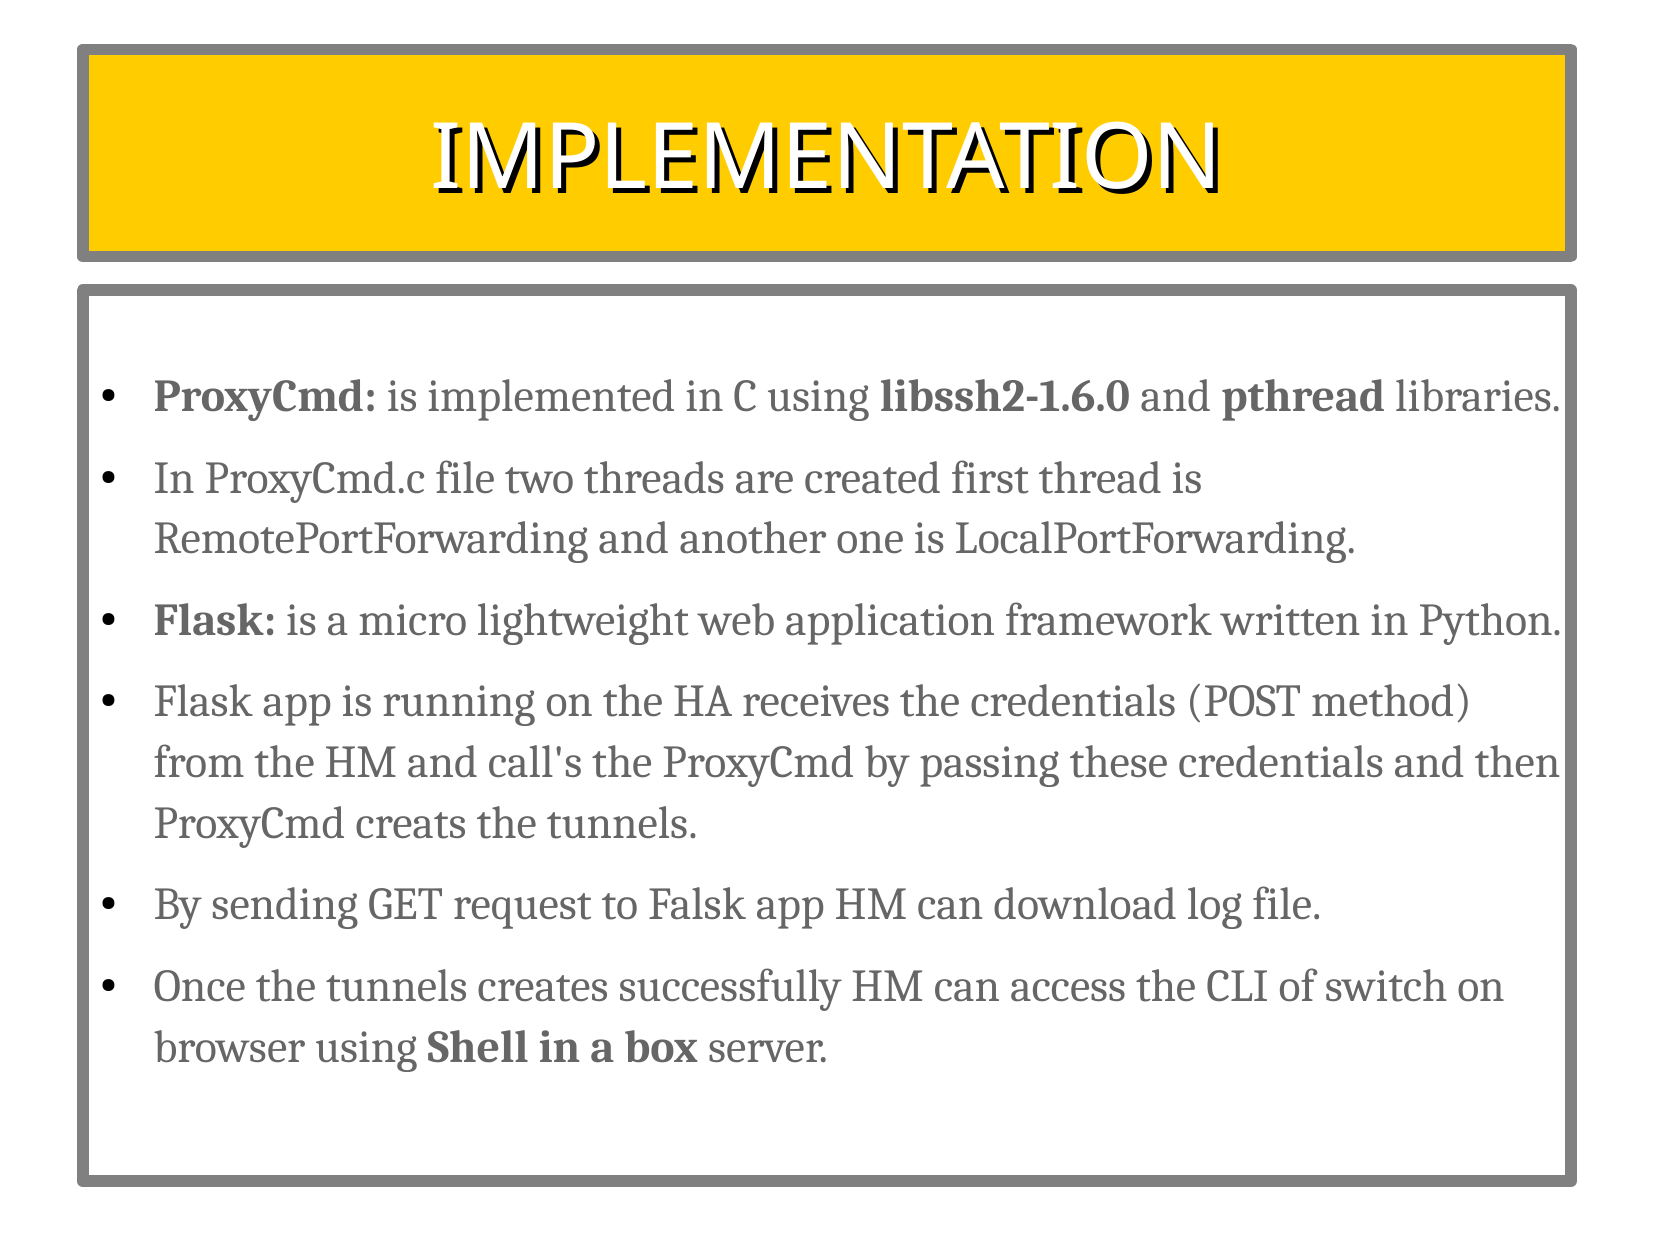

# IMPLEMENTATION
ProxyCmd: is implemented in C using libssh2-1.6.0 and pthread libraries.
In ProxyCmd.c file two threads are created first thread is RemotePortForwarding and another one is LocalPortForwarding.
Flask: is a micro lightweight web application framework written in Python.
Flask app is running on the HA receives the credentials (POST method) from the HM and call's the ProxyCmd by passing these credentials and then ProxyCmd creats the tunnels.
By sending GET request to Falsk app HM can download log file.
Once the tunnels creates successfully HM can access the CLI of switch on browser using Shell in a box server.